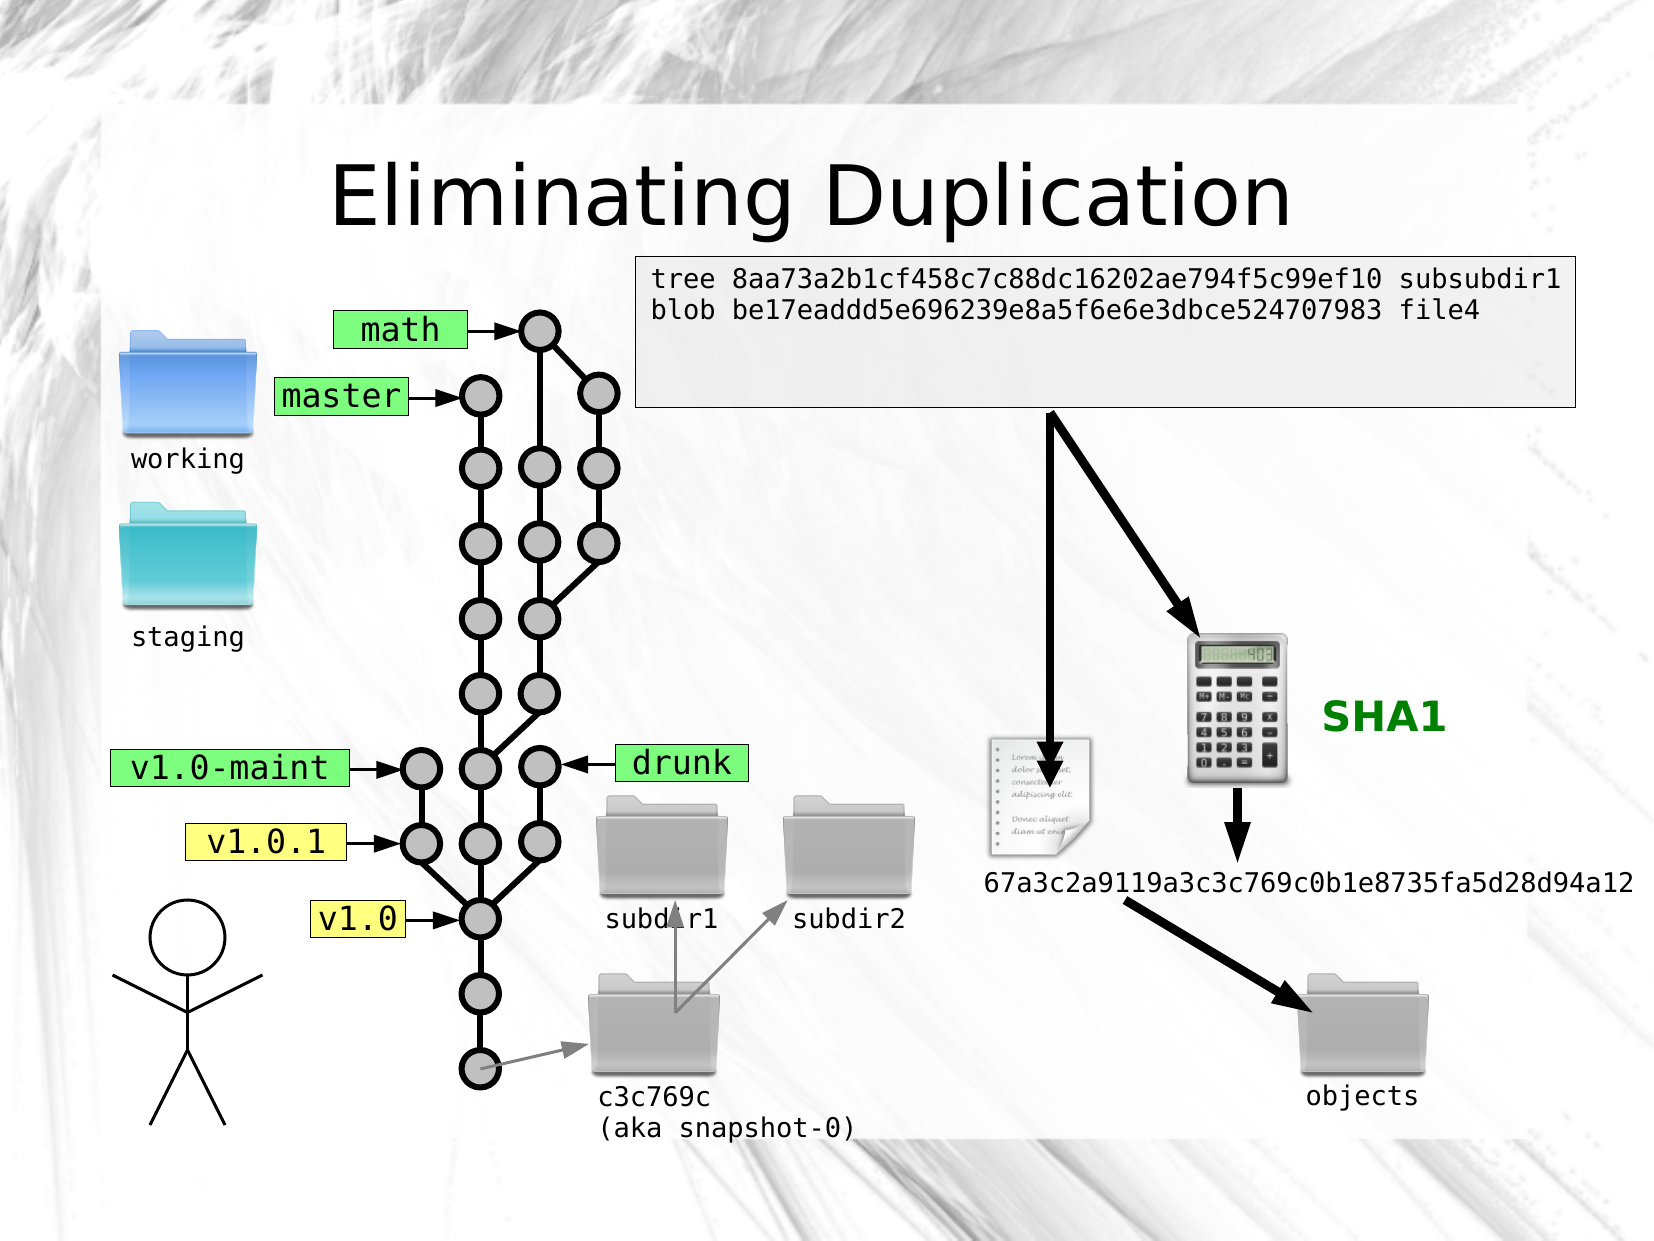

# Eliminating Duplication
tree 8aa73a2b1cf458c7c88dc16202ae794f5c99ef10 subsubdir1
blob be17eaddd5e696239e8a5f6e6e3dbce524707983 file4
math
working
master
staging
SHA1
drunk
v1.0-maint
subdir1
subdir2
c3c769c
(aka snapshot-0)
v1.0.1
67a3c2a9119a3c3c769c0b1e8735fa5d28d94a12
v1.0
objects